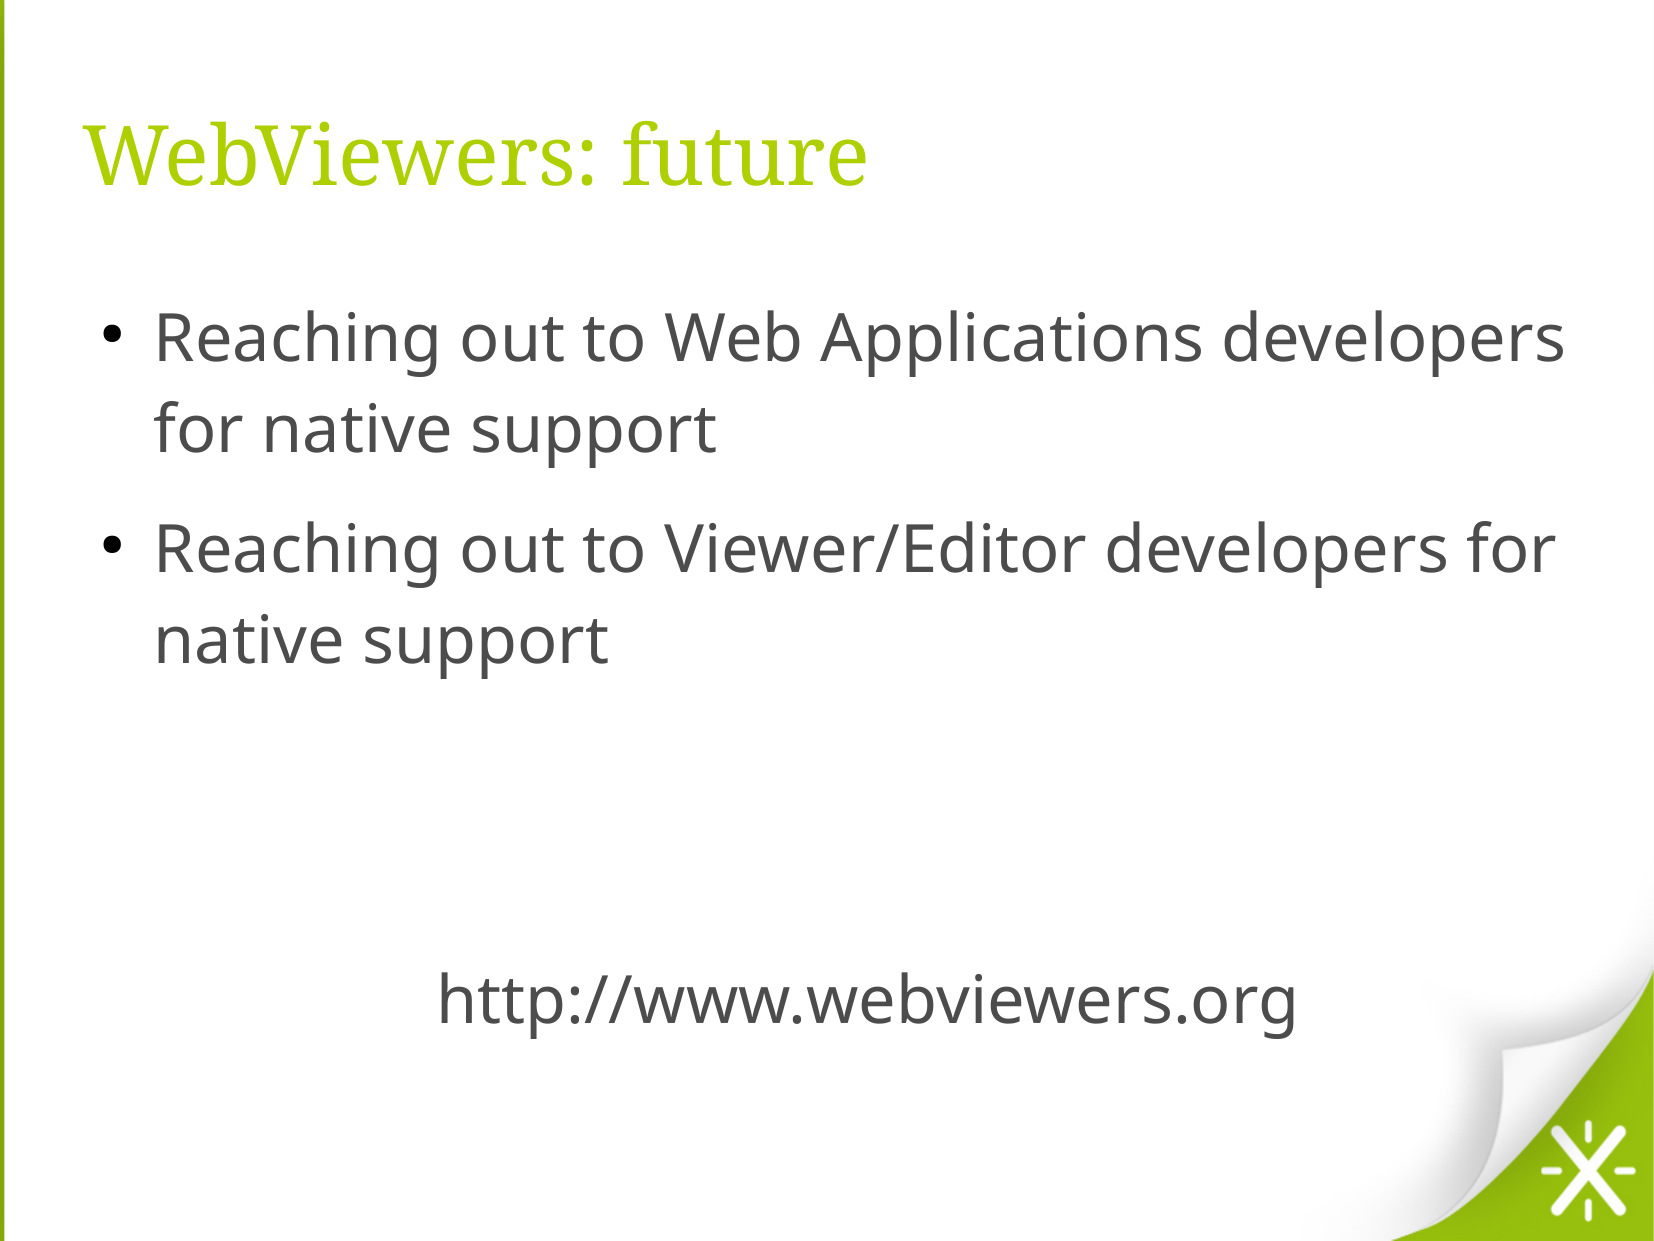

# WebViewers: future
Reaching out to Web Applications developers for native support
Reaching out to Viewer/Editor developers for native support
http://www.webviewers.org